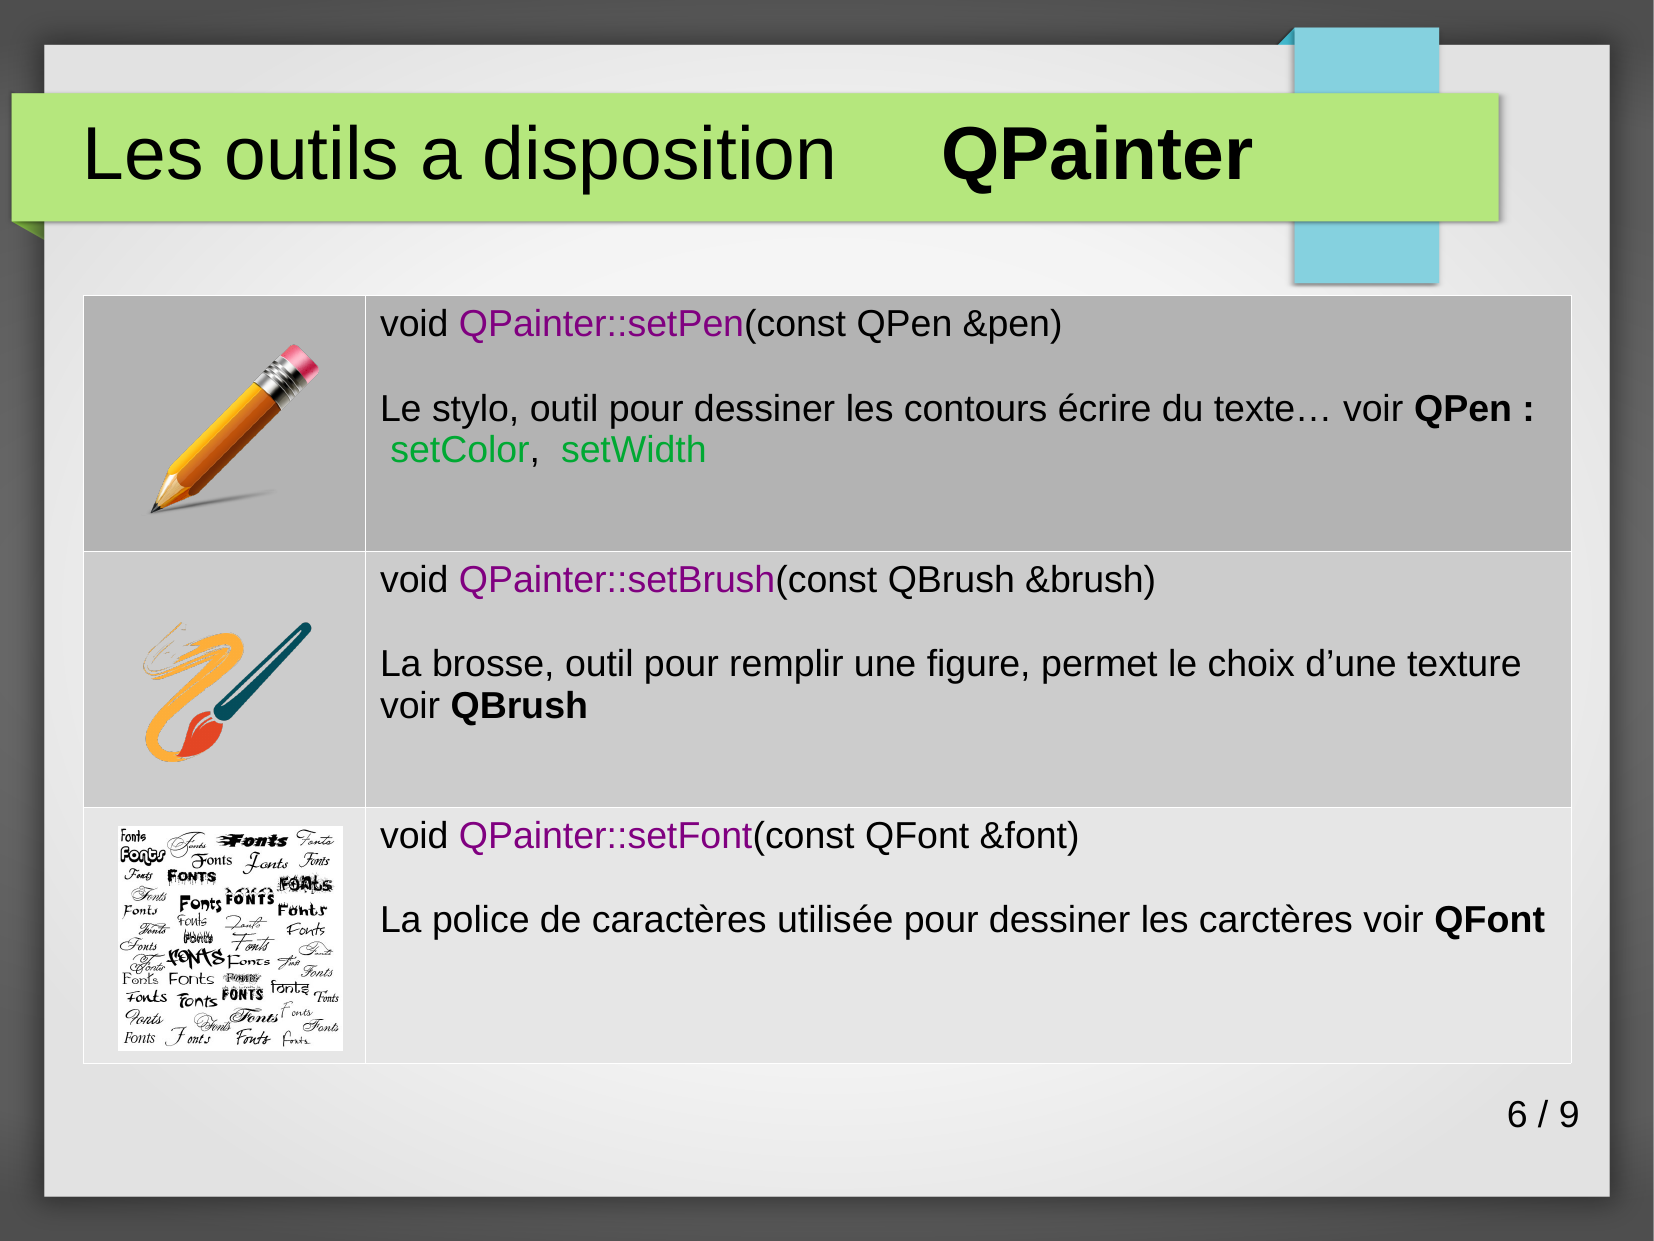

# Les outils a disposition QPainter
| | void QPainter::setPen(const QPen &pen) Le stylo, outil pour dessiner les contours écrire du texte… voir QPen : setColor, setWidth |
| --- | --- |
| | void QPainter::setBrush(const QBrush &brush) La brosse, outil pour remplir une figure, permet le choix d’une texture voir QBrush |
| | void QPainter::setFont(const QFont &font) La police de caractères utilisée pour dessiner les carctères voir QFont |